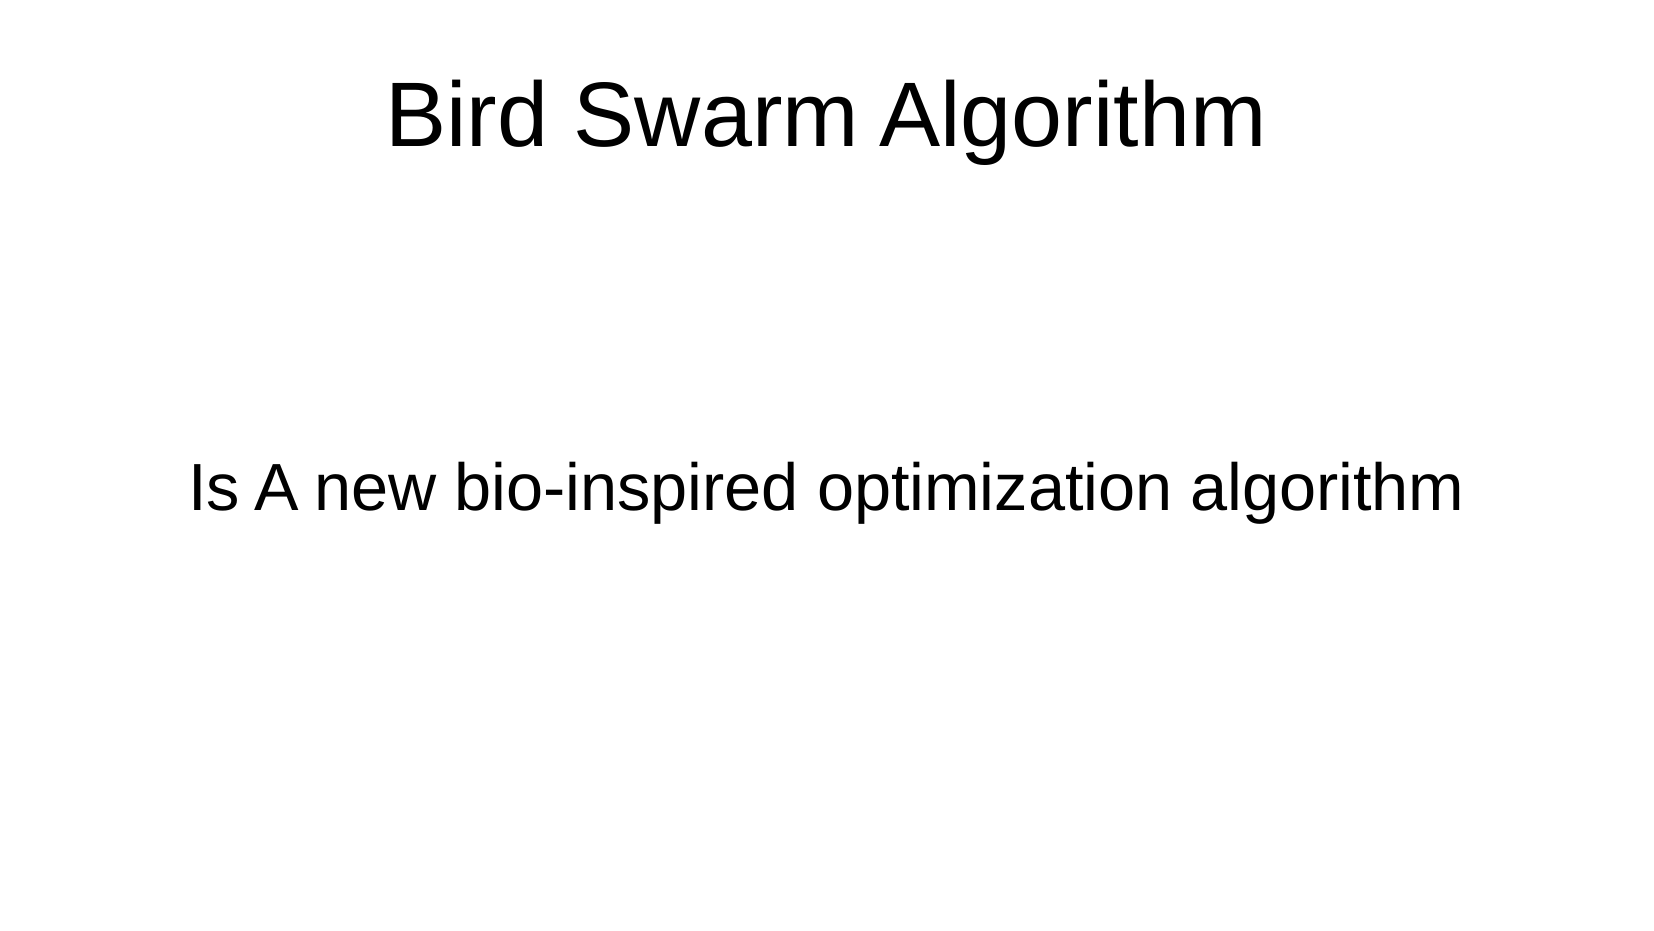

# Bird Swarm Algorithm
Is A new bio-inspired optimization algorithm